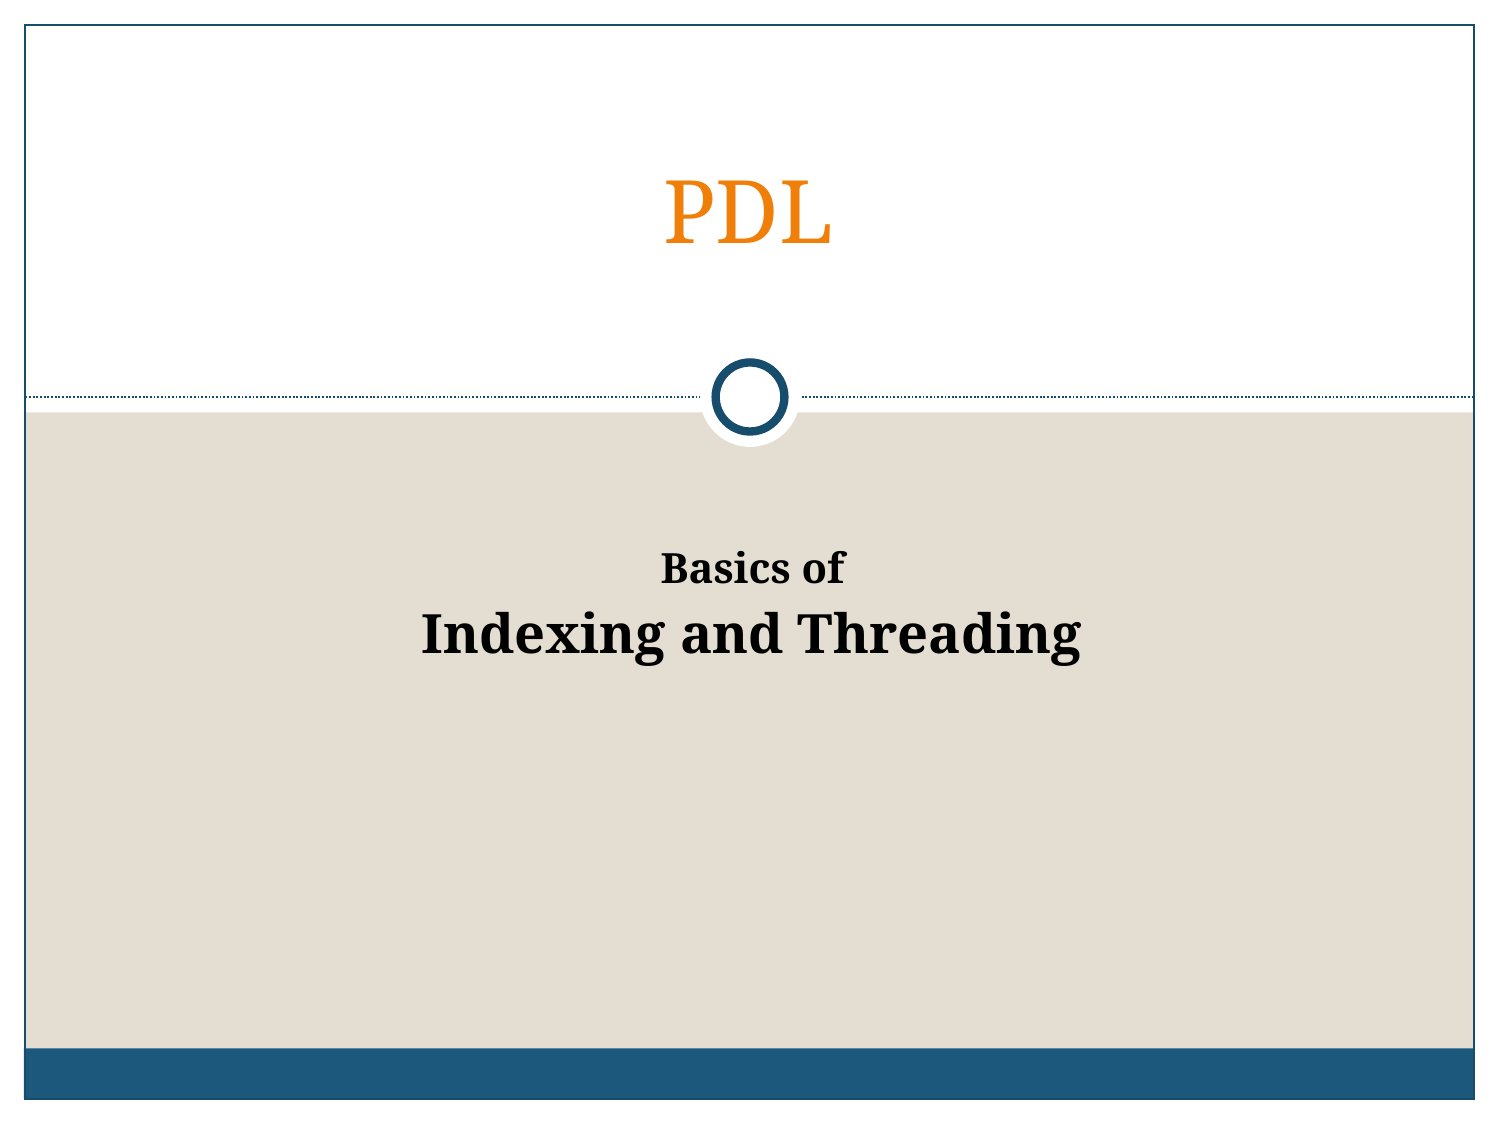

# PDL
Basics of
Indexing and Threading